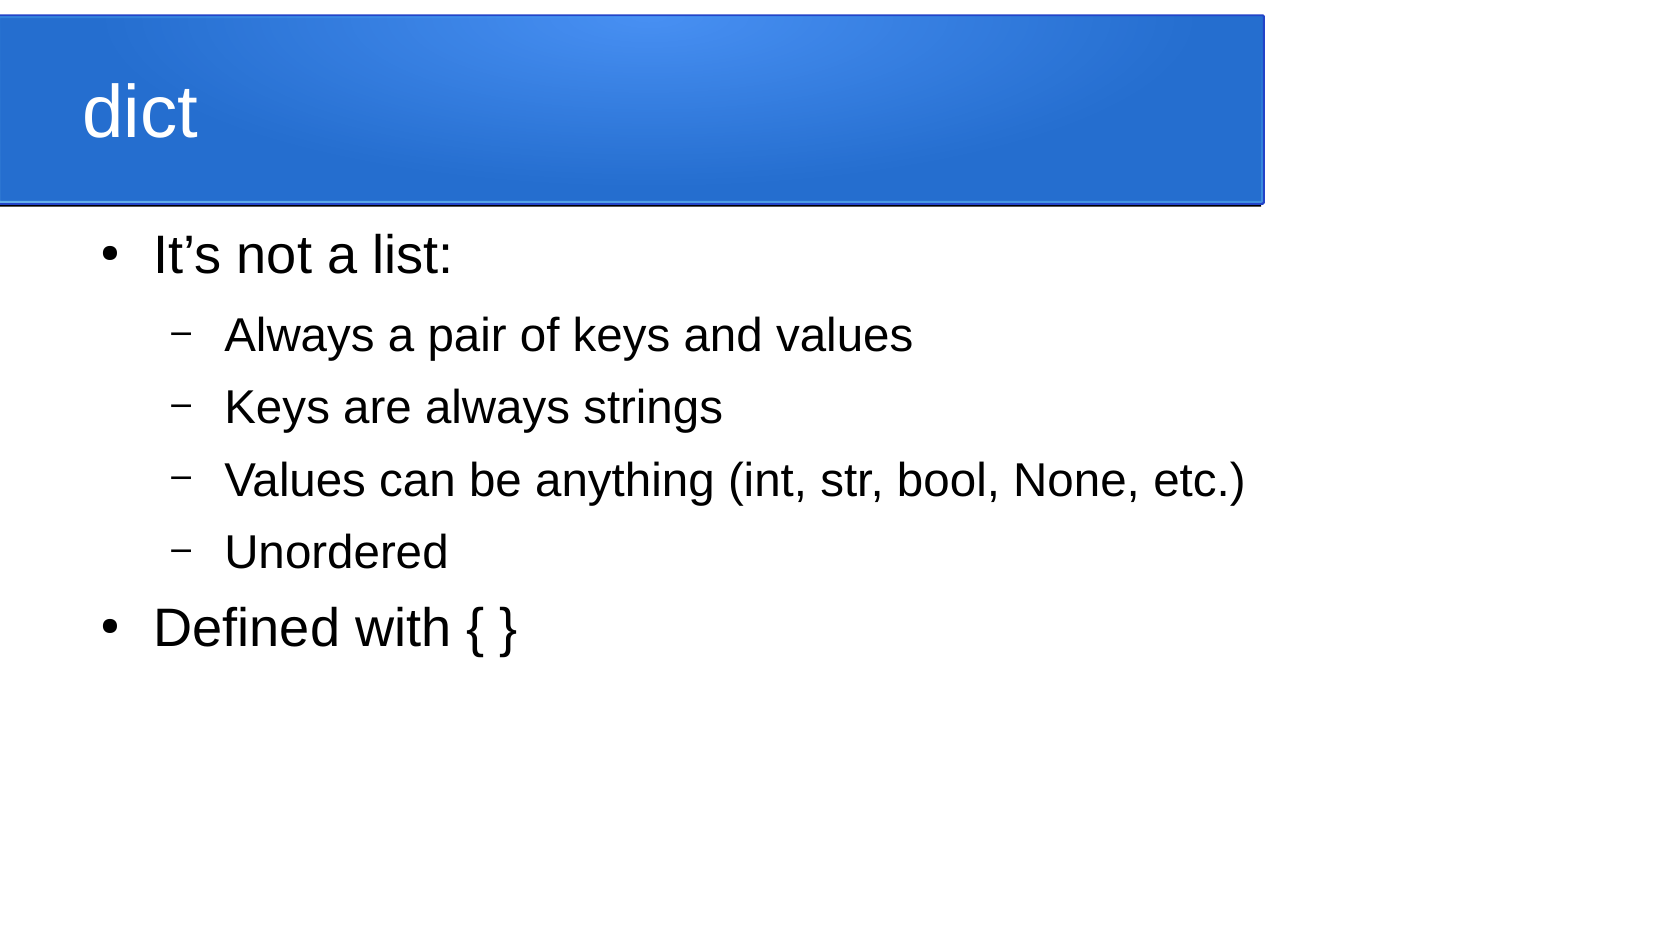

# dict
It’s not a list:
Always a pair of keys and values
Keys are always strings
Values can be anything (int, str, bool, None, etc.)
Unordered
Defined with { }